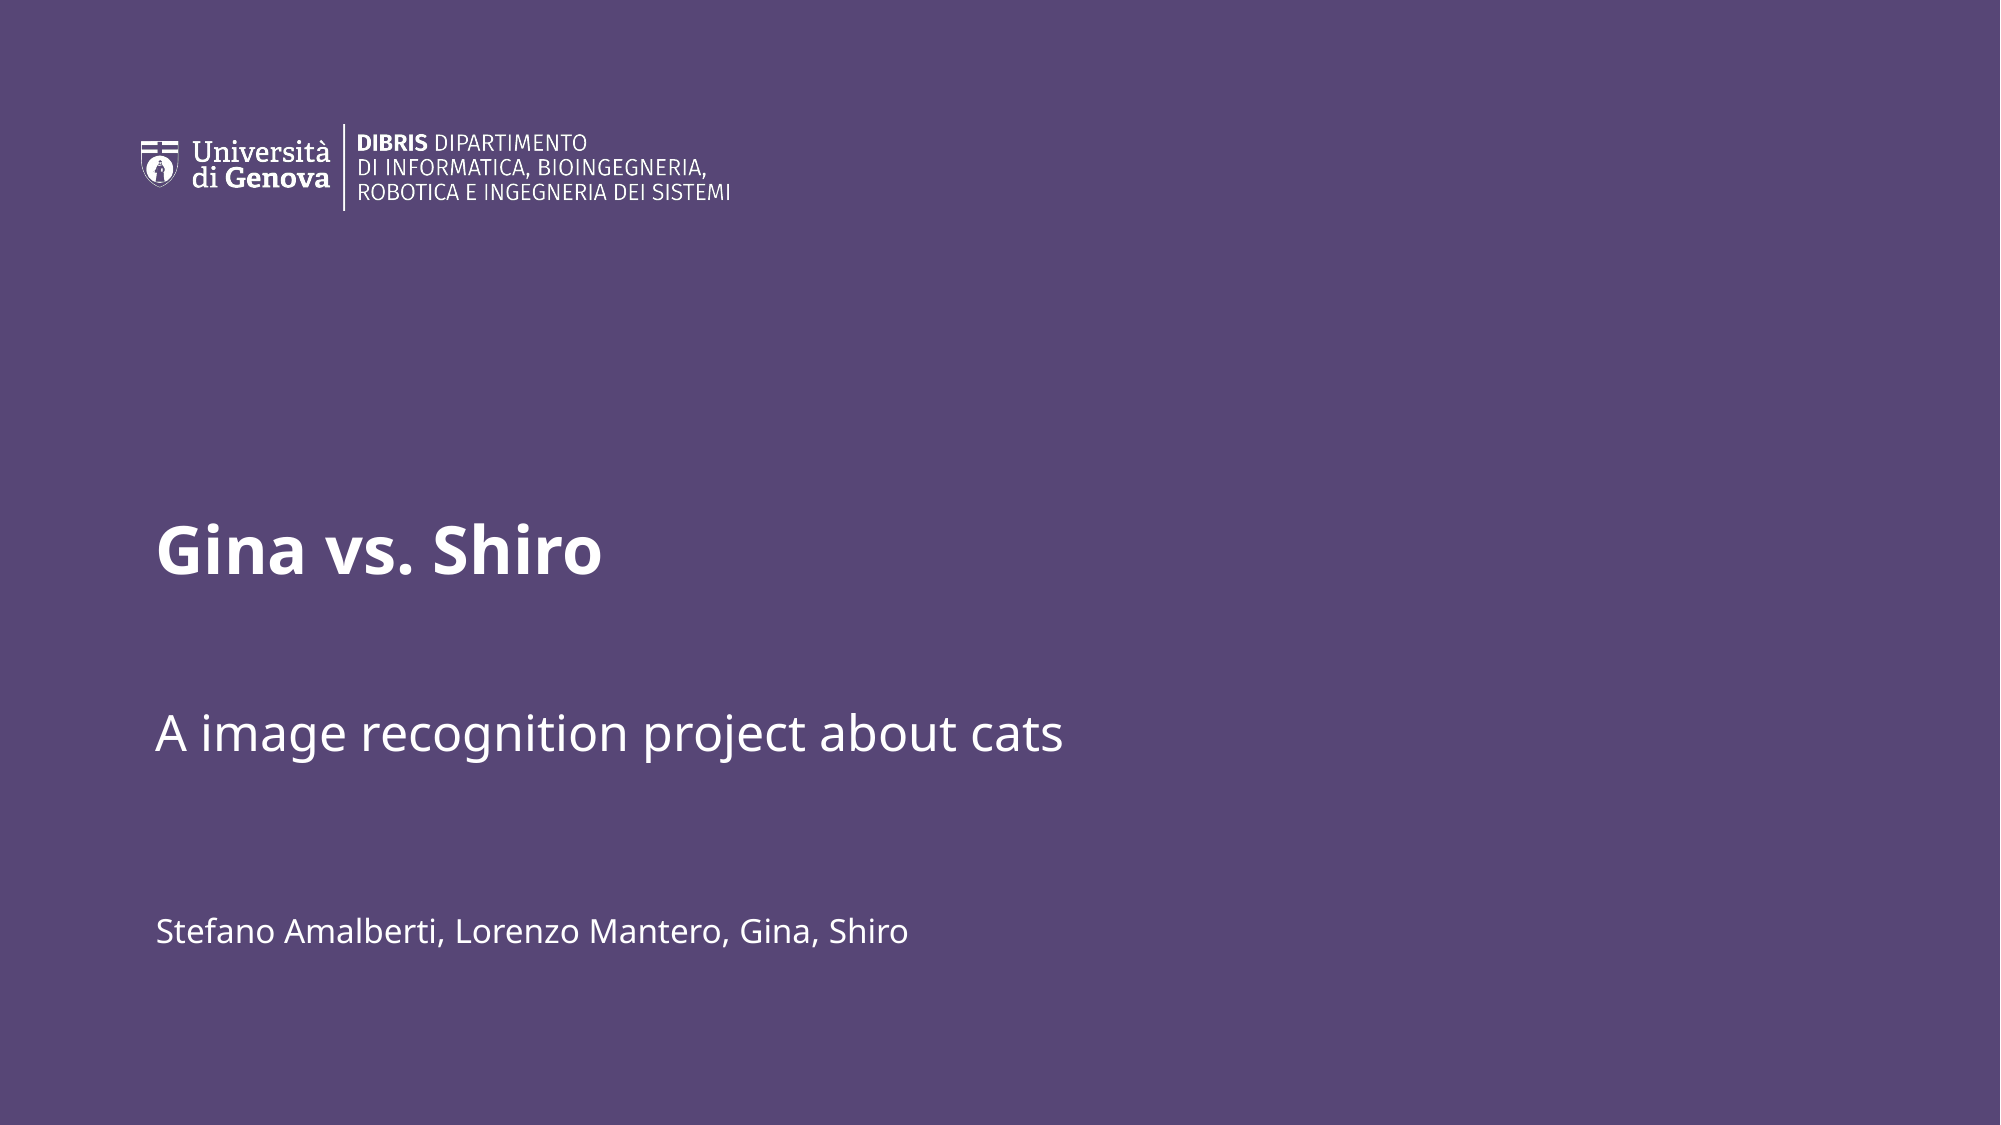

Gina vs. Shiro
A image recognition project about cats
# Stefano Amalberti, Lorenzo Mantero, Gina, Shiro